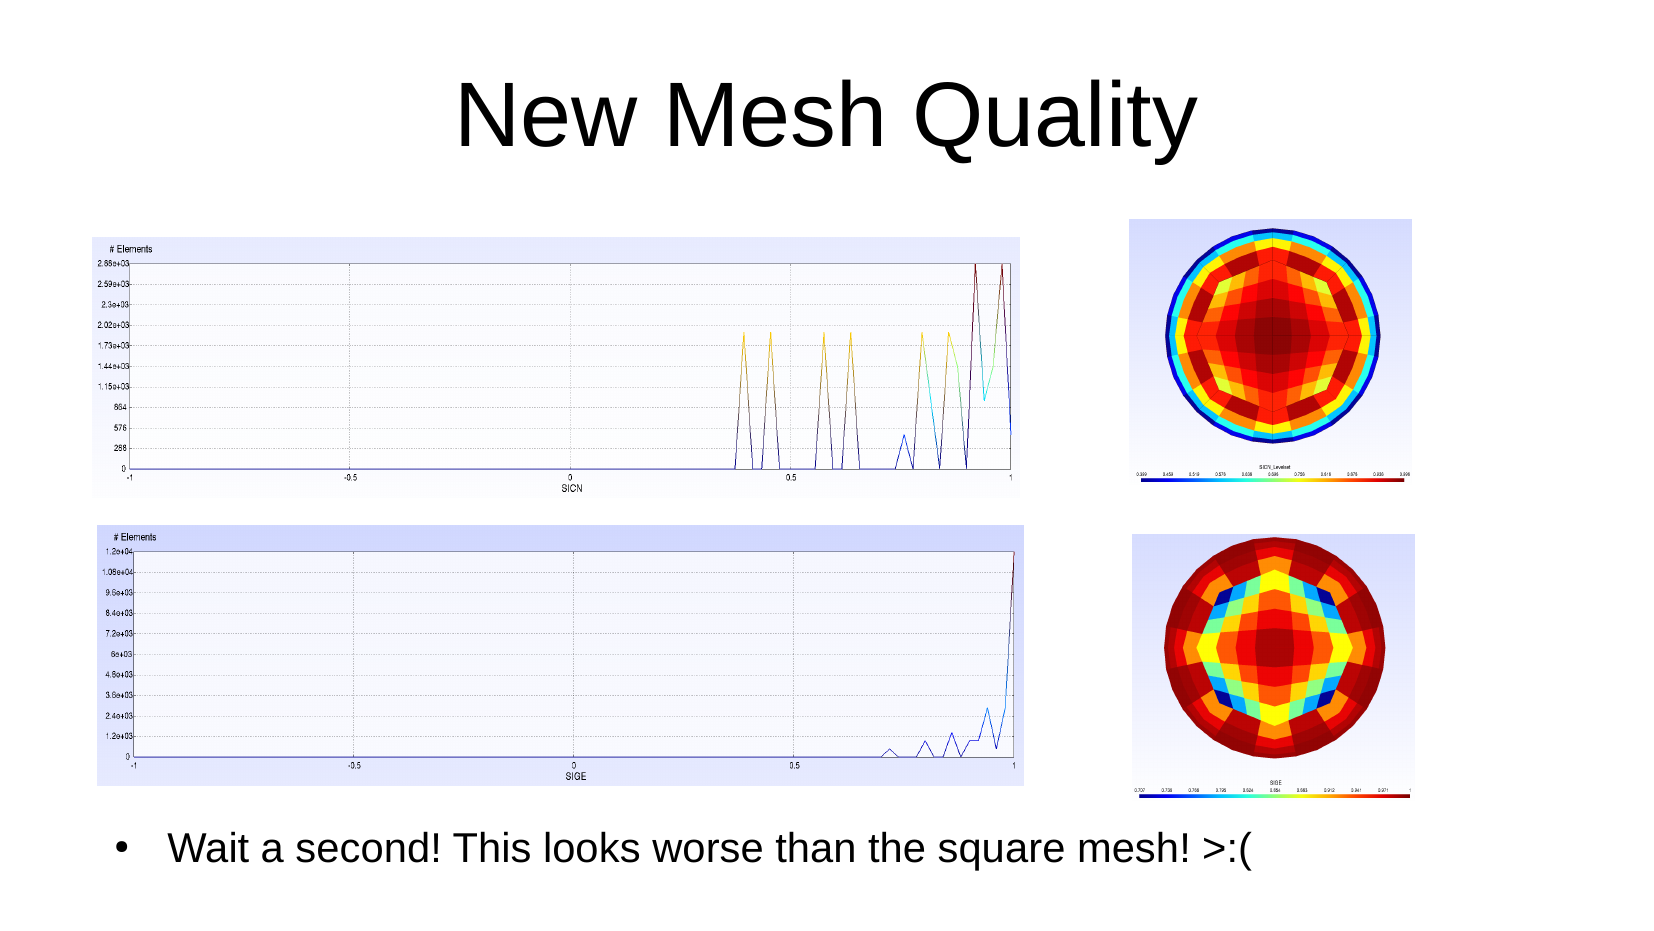

# New Mesh Quality
Wait a second! This looks worse than the square mesh! >:(